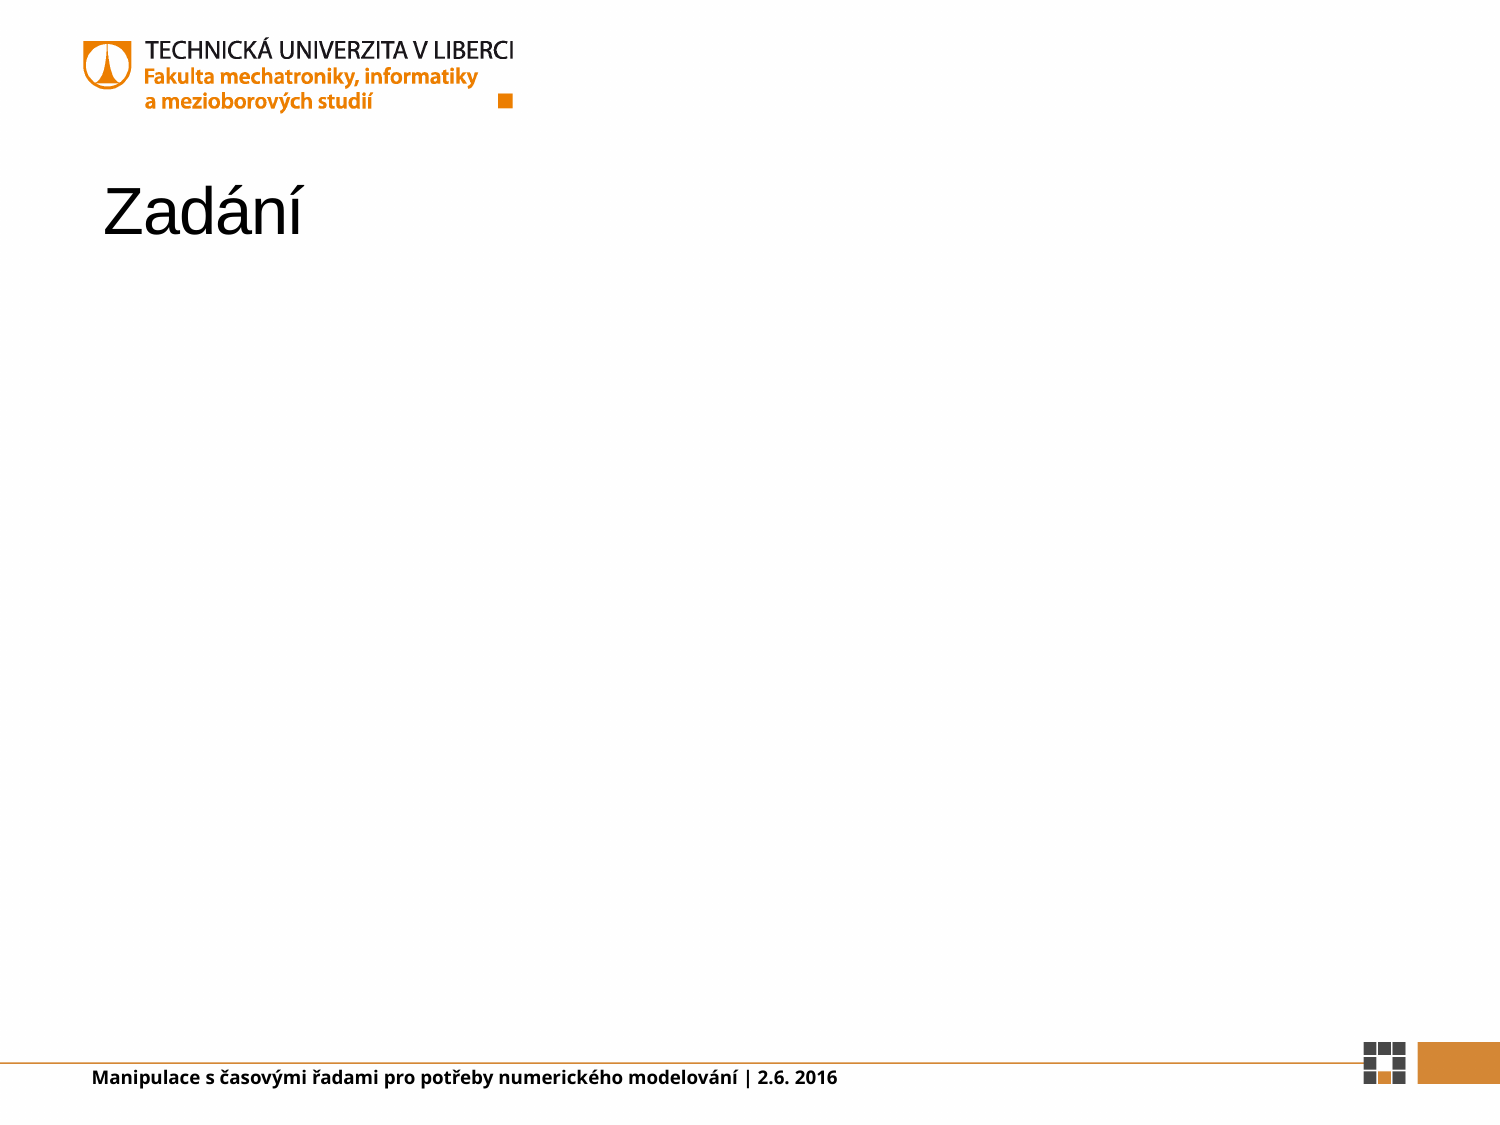

# Zadání
Manipulace s časovými řadami pro potřeby numerického modelování | 2.6. 2016